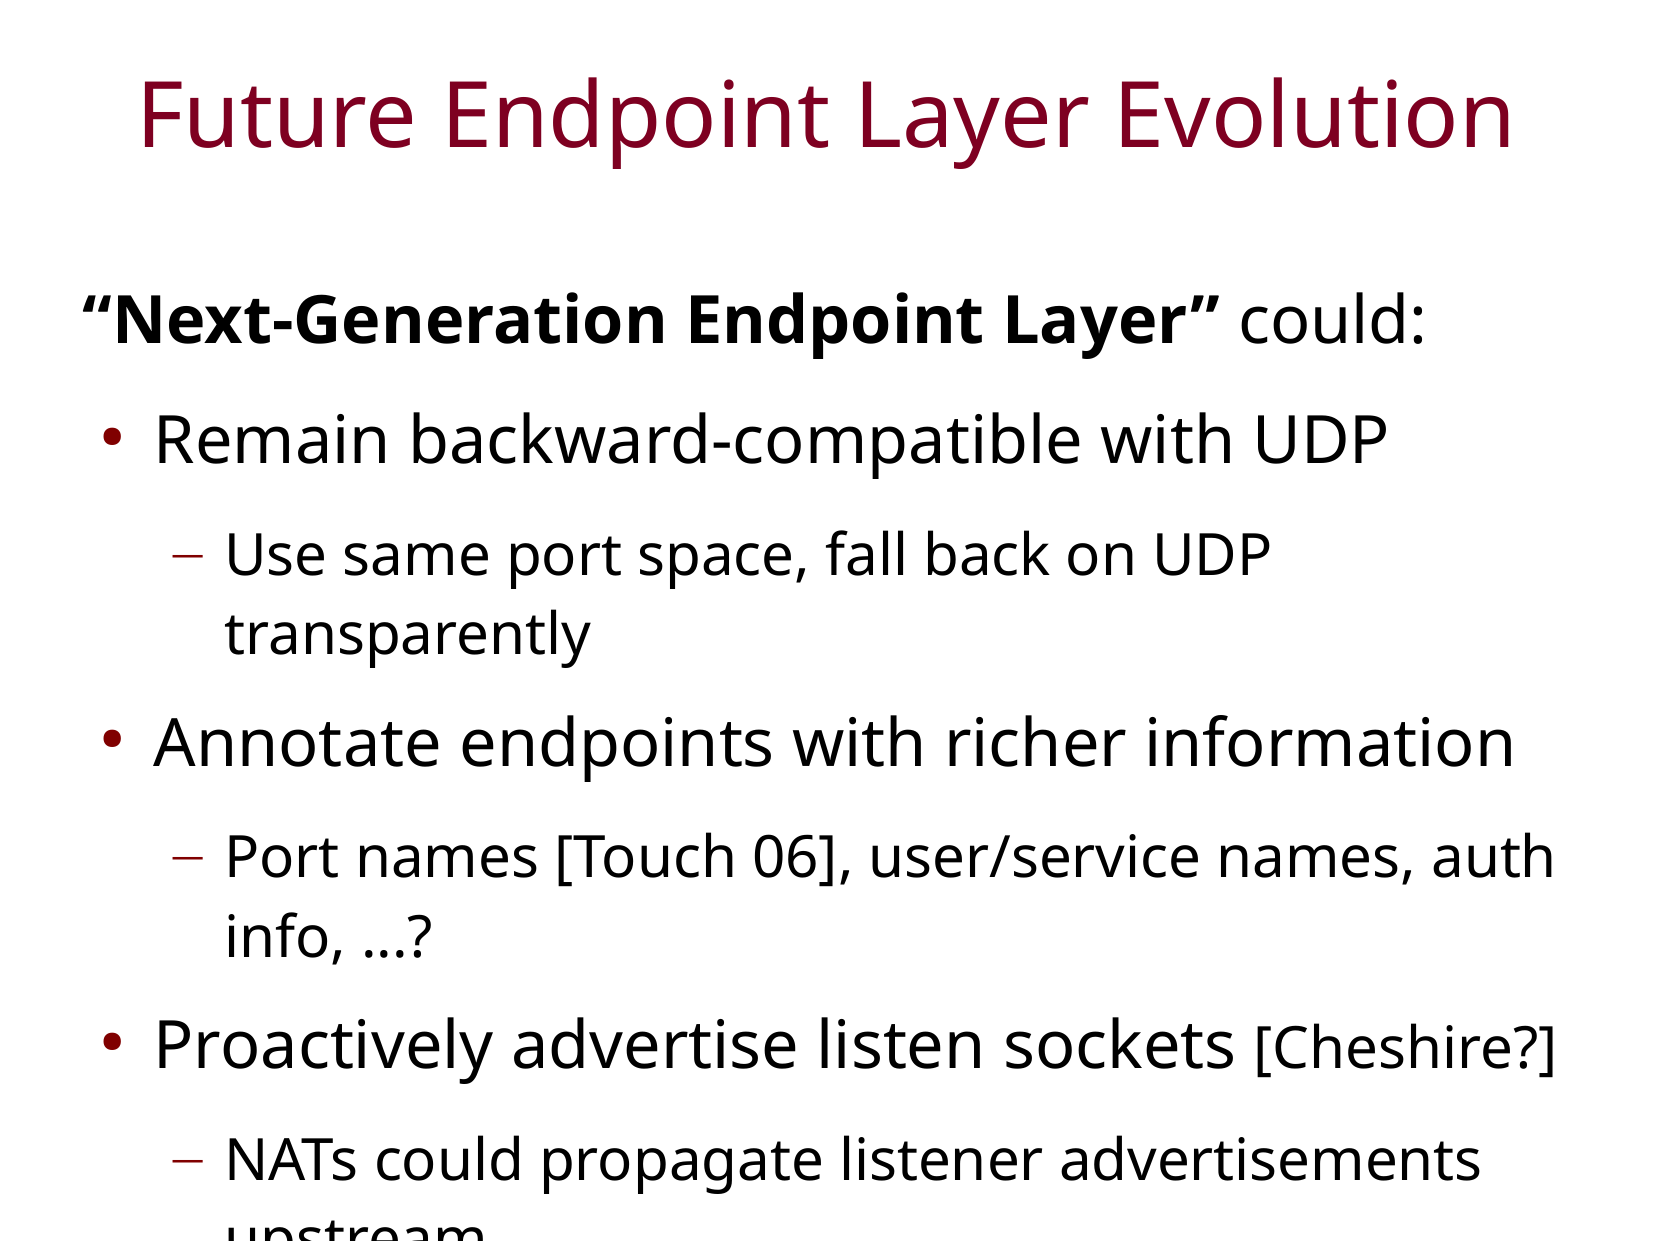

# Future Endpoint Layer Evolution
“Next-Generation Endpoint Layer” could:
Remain backward-compatible with UDP
Use same port space, fall back on UDP transparently
Annotate endpoints with richer information
Port names [Touch 06], user/service names, auth info, ...?
Proactively advertise listen sockets [Cheshire?]
NATs could propagate listener advertisements upstream,
translate inbound connections as policy permits
Enable cleaner solutions to “NAT signaling” mess?
[UPnP, NAT-PMP, MIDCOM, NSIS, ...]